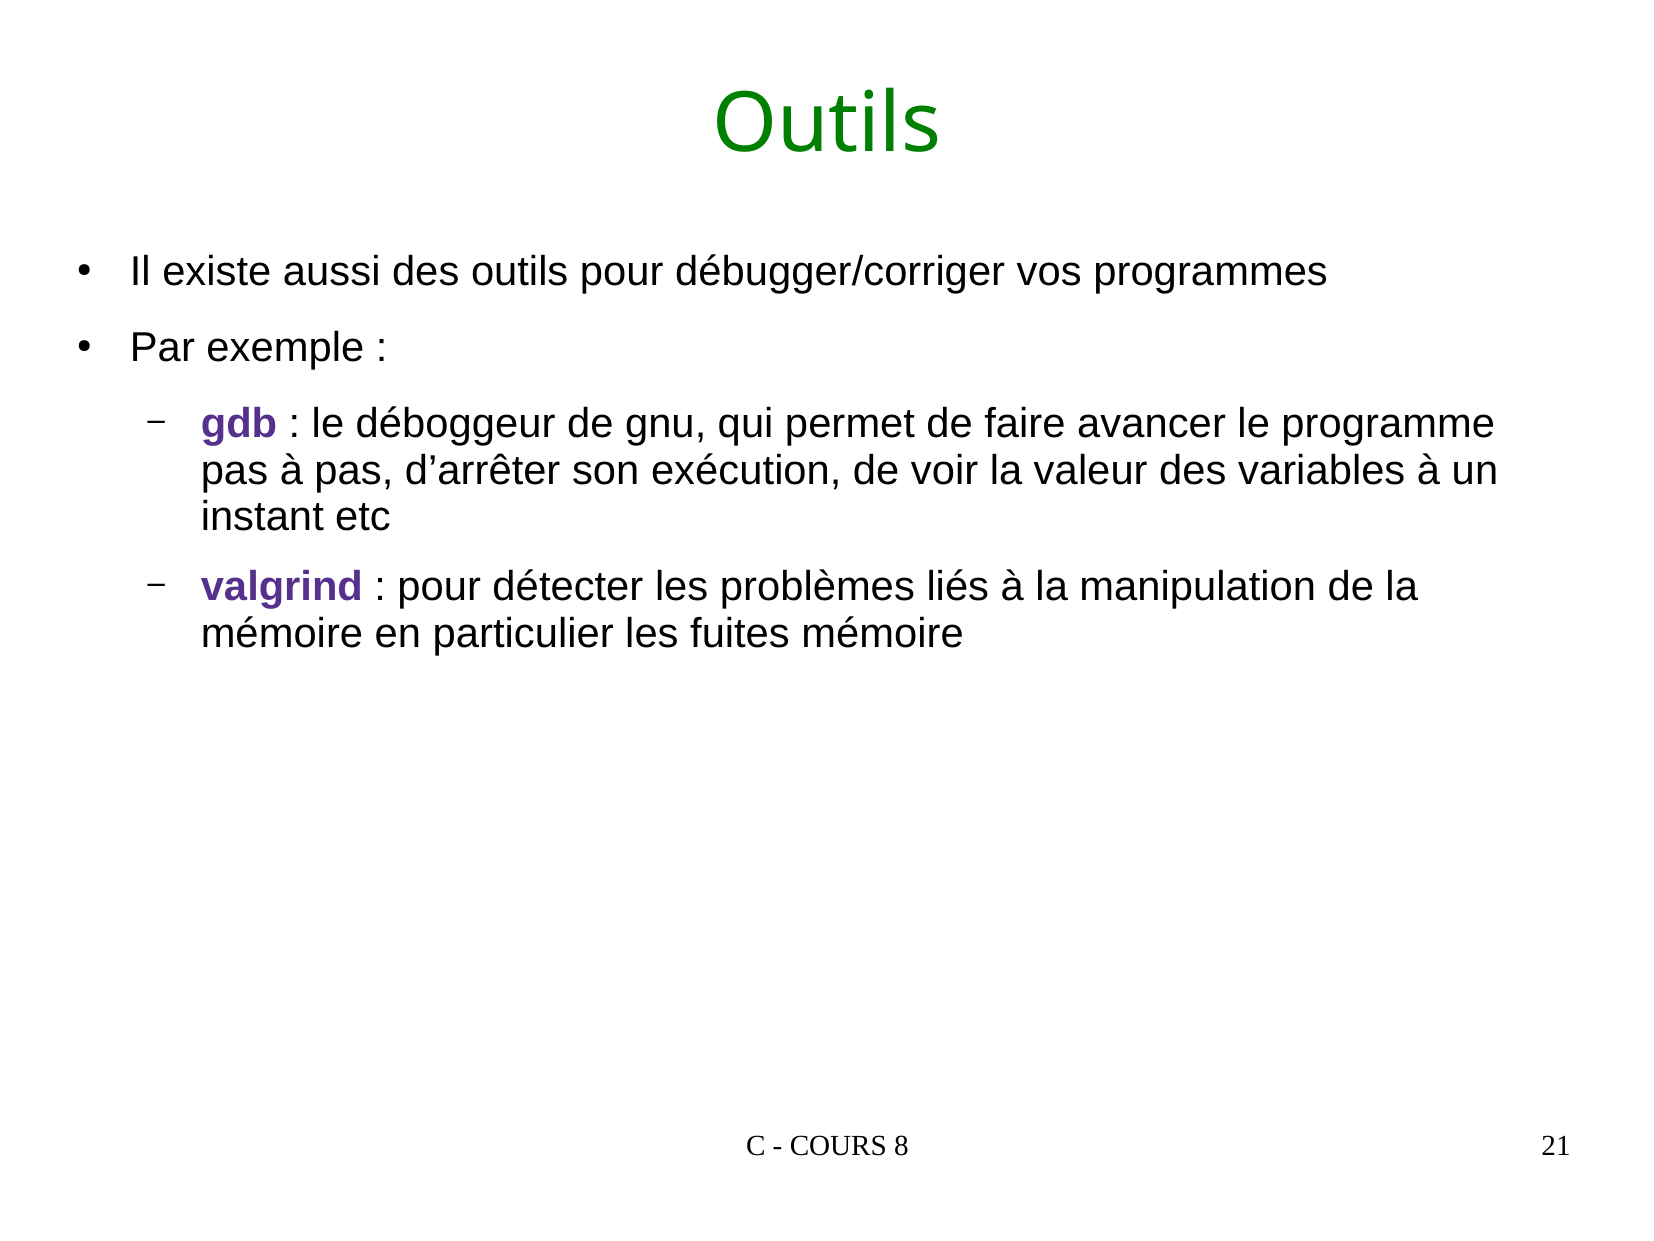

# Outils
Il existe aussi des outils pour débugger/corriger vos programmes
Par exemple :
gdb : le déboggeur de gnu, qui permet de faire avancer le programme pas à pas, d’arrêter son exécution, de voir la valeur des variables à un instant etc
valgrind : pour détecter les problèmes liés à la manipulation de la mémoire en particulier les fuites mémoire
C - COURS 8
21